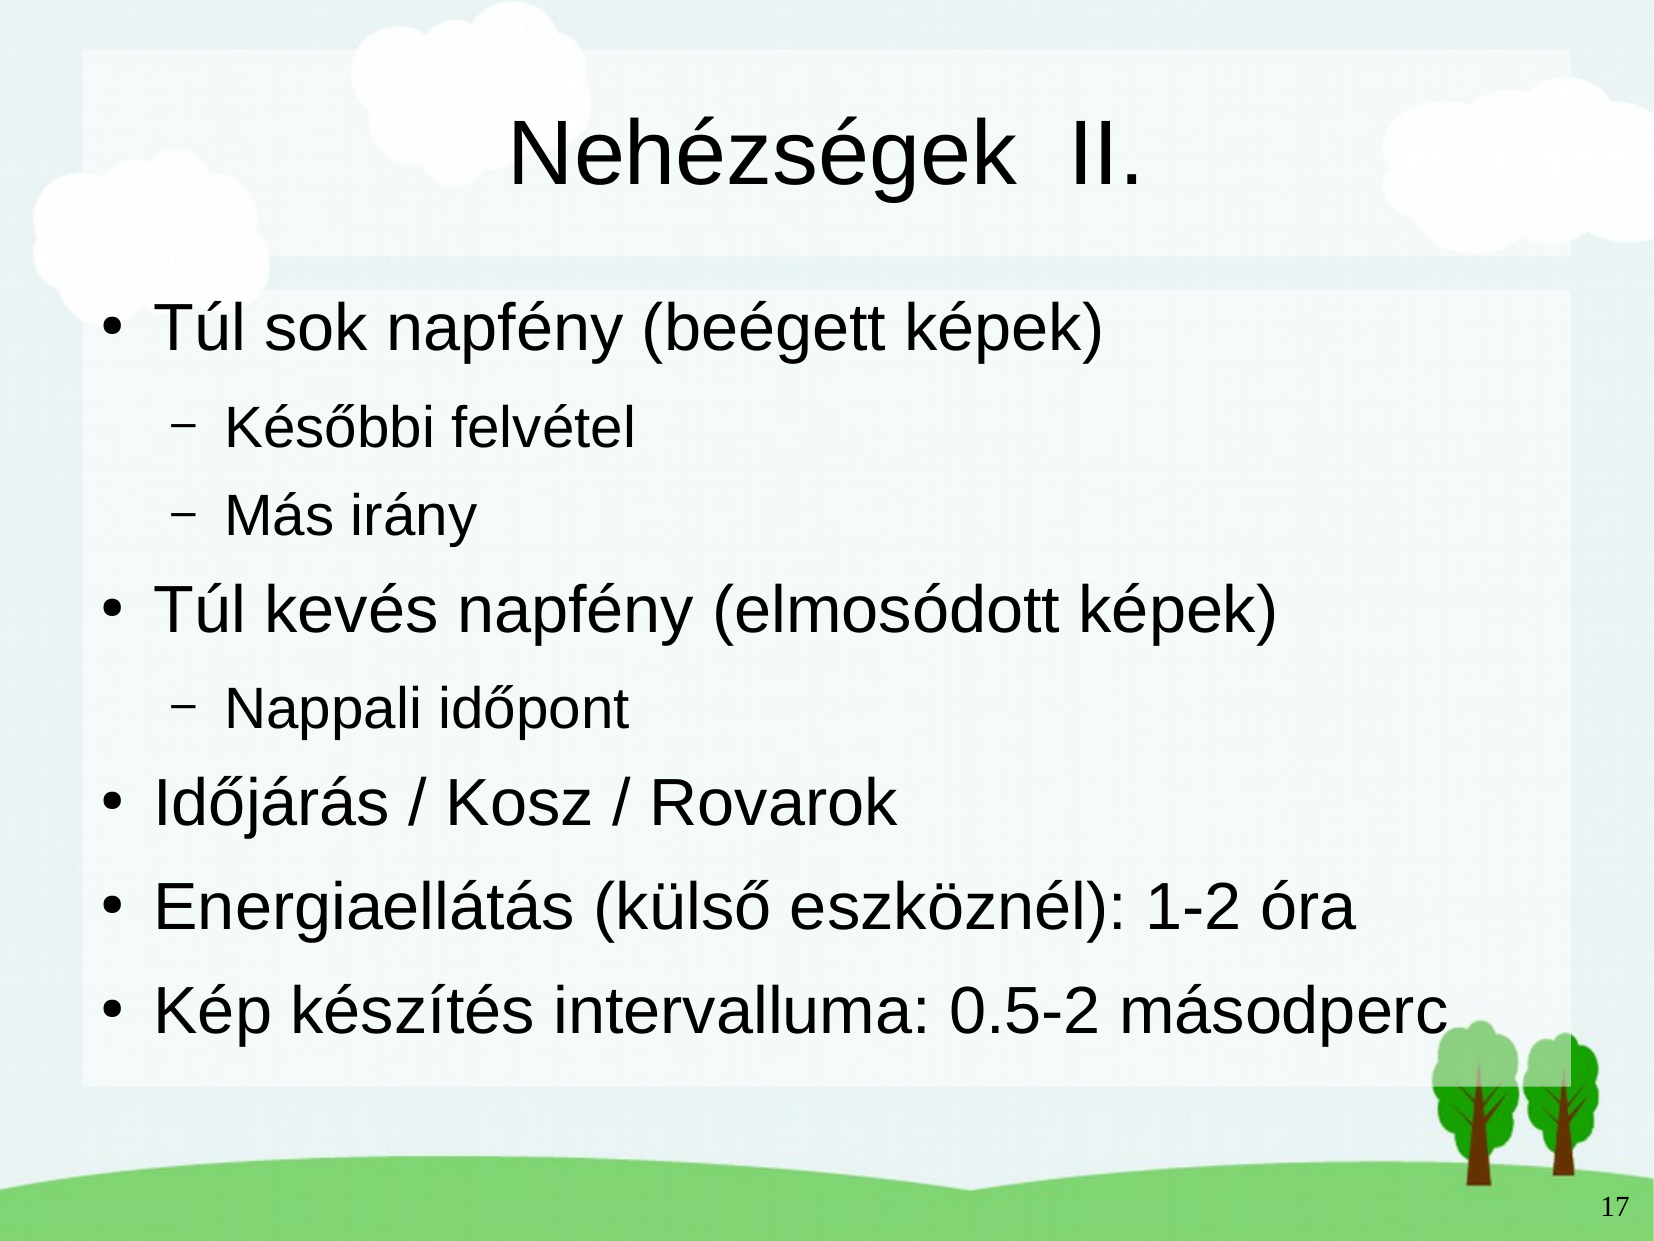

# Nehézségek II.
Túl sok napfény (beégett képek)
Későbbi felvétel
Más irány
Túl kevés napfény (elmosódott képek)
Nappali időpont
Időjárás / Kosz / Rovarok
Energiaellátás (külső eszköznél): 1-2 óra
Kép készítés intervalluma: 0.5-2 másodperc
17